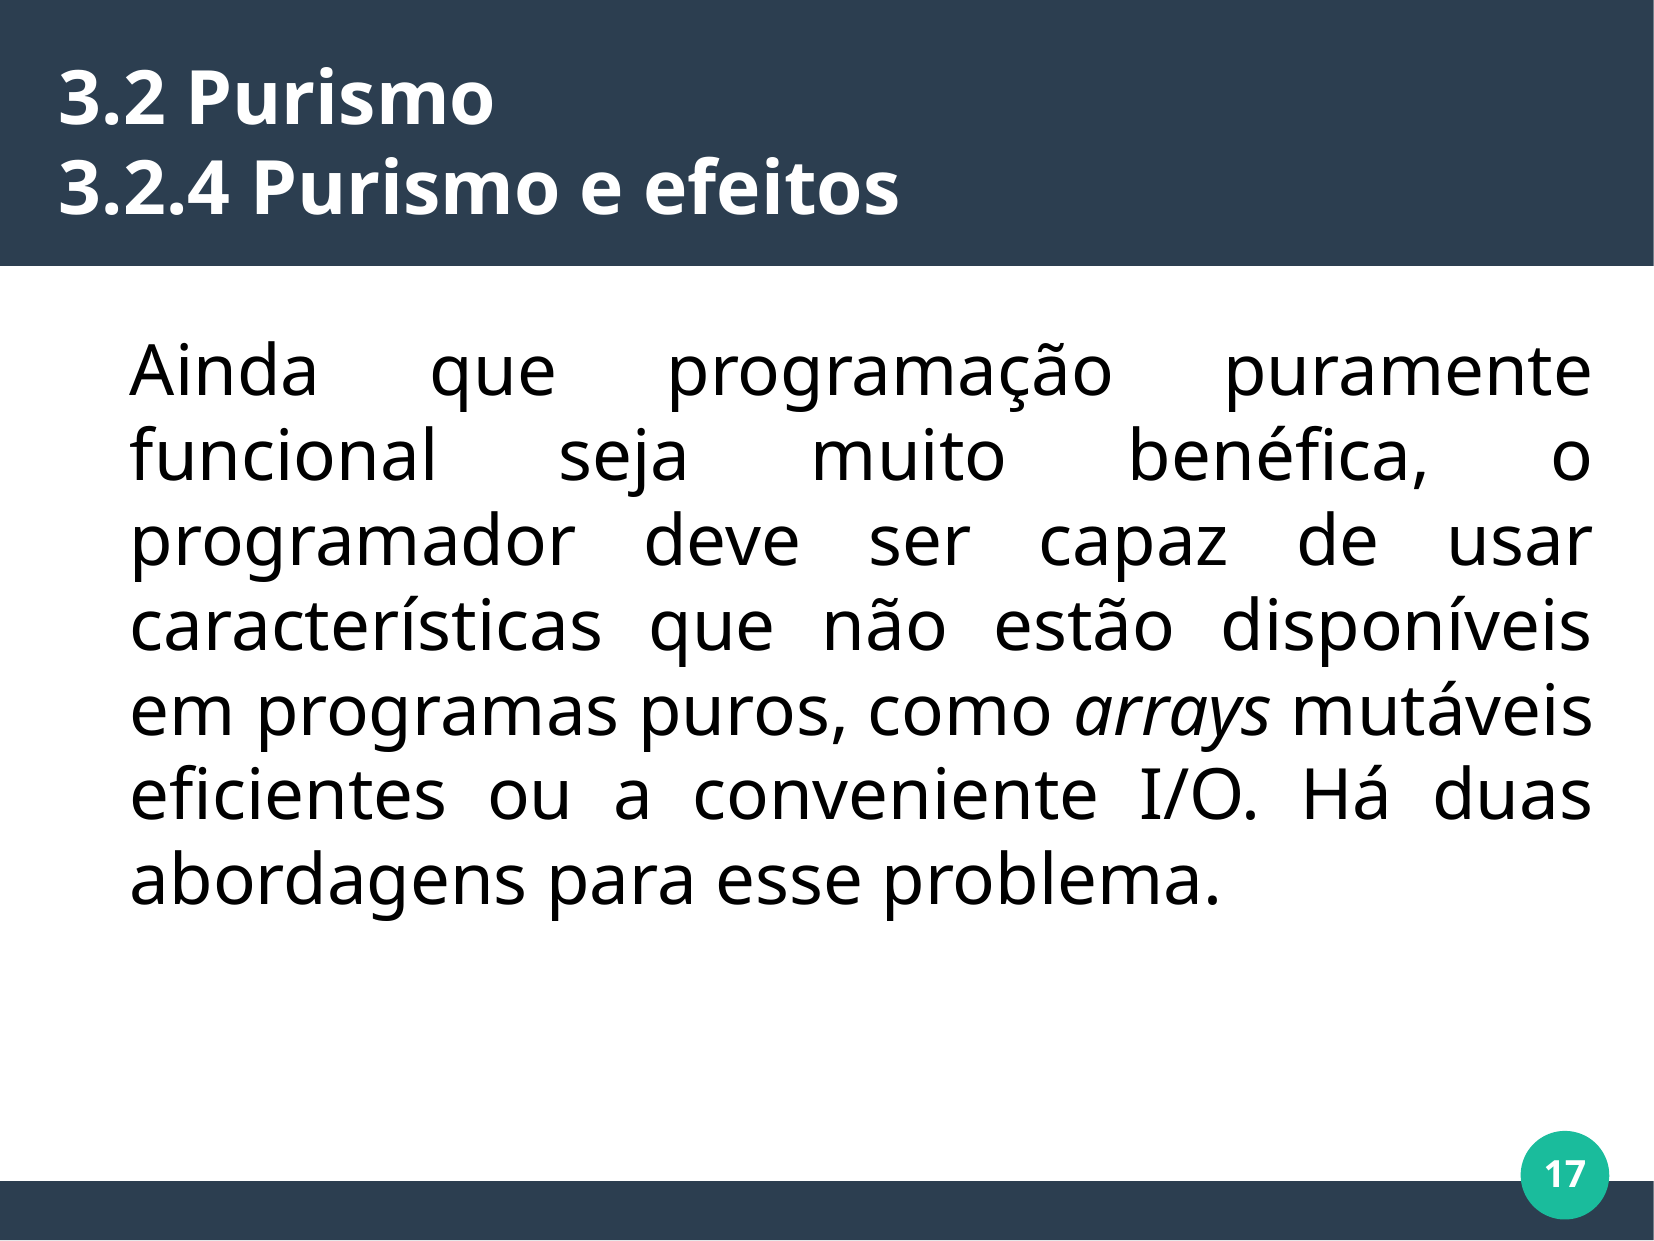

# 3.2 Purismo 3.2.4 Purismo e efeitos
Ainda que programação puramente funcional seja muito benéfica, o programador deve ser capaz de usar características que não estão disponíveis em programas puros, como arrays mutáveis eficientes ou a conveniente I/O. Há duas abordagens para esse problema.